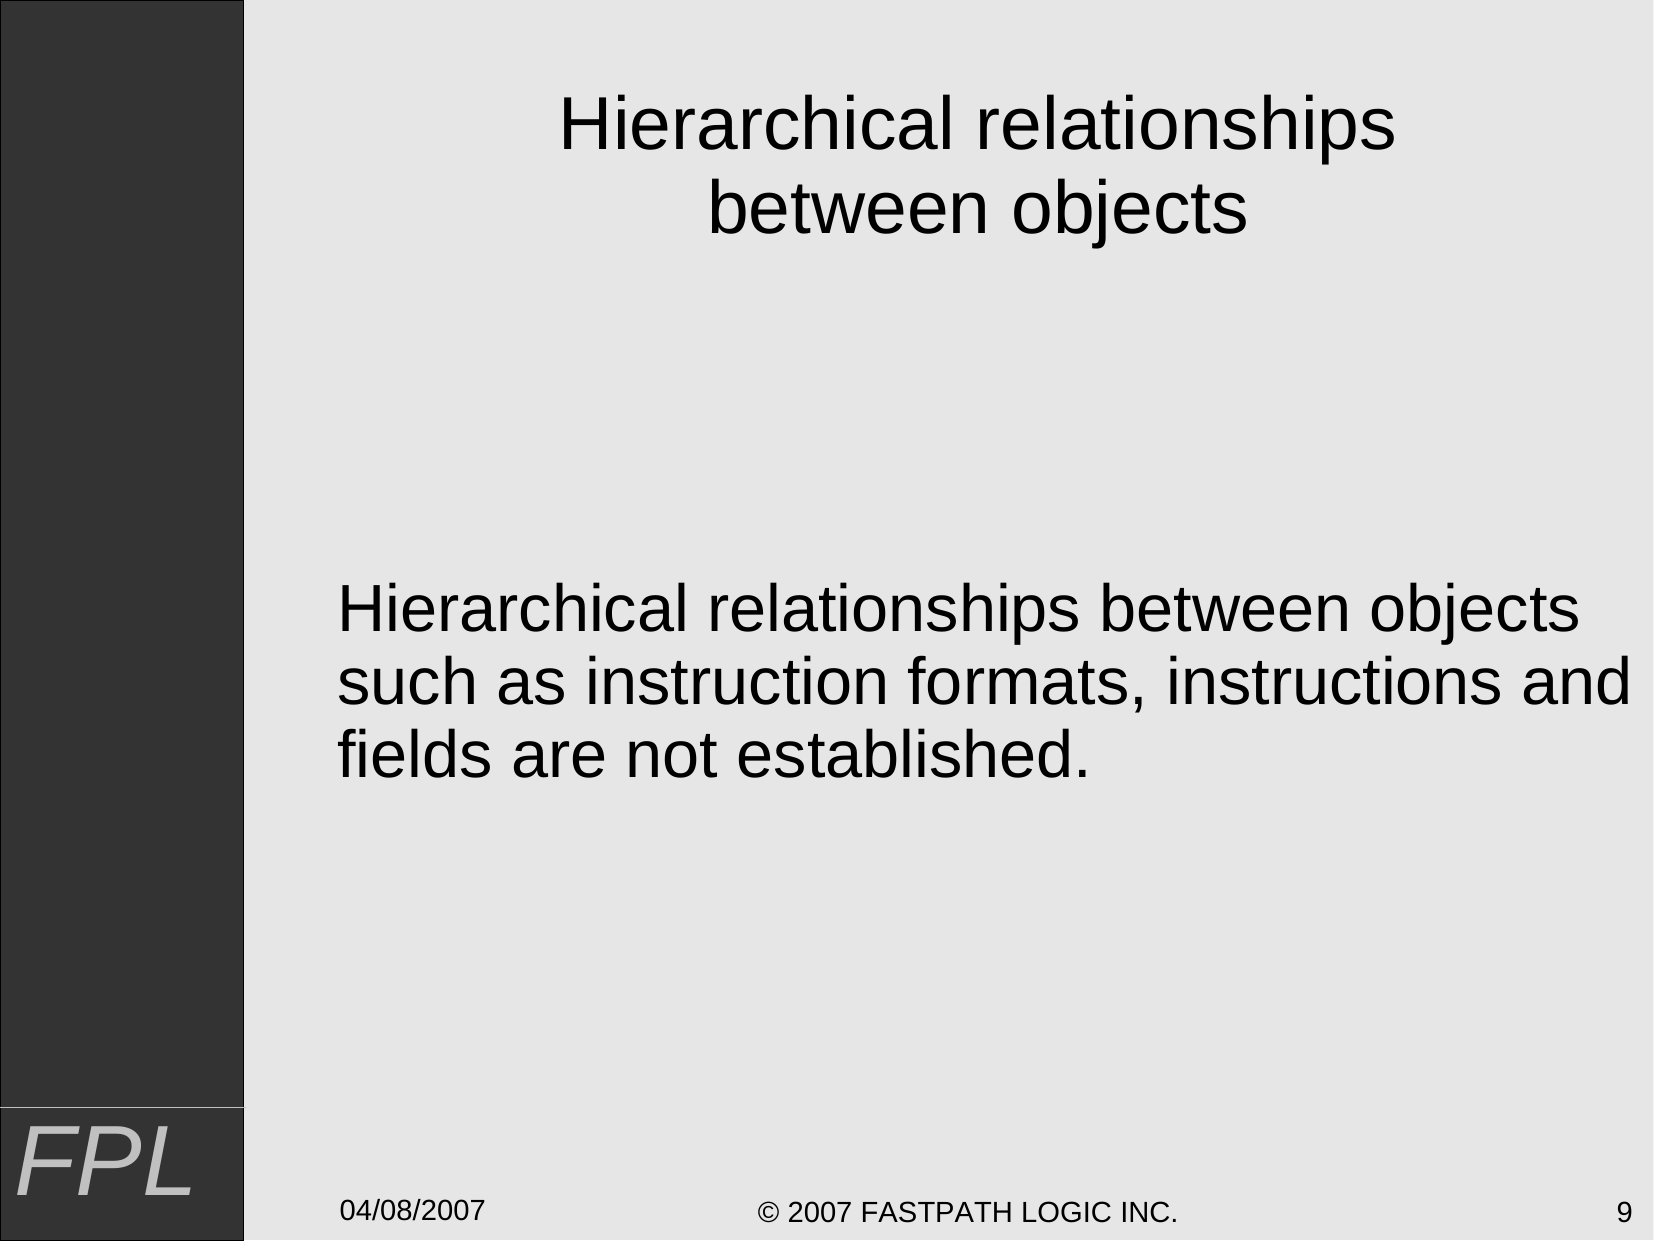

# Hierarchical relationships between objects
Hierarchical relationships between objects such as instruction formats, instructions and fields are not established.
04/08/2007
9
© 2007 FASTPATH LOGIC INC.